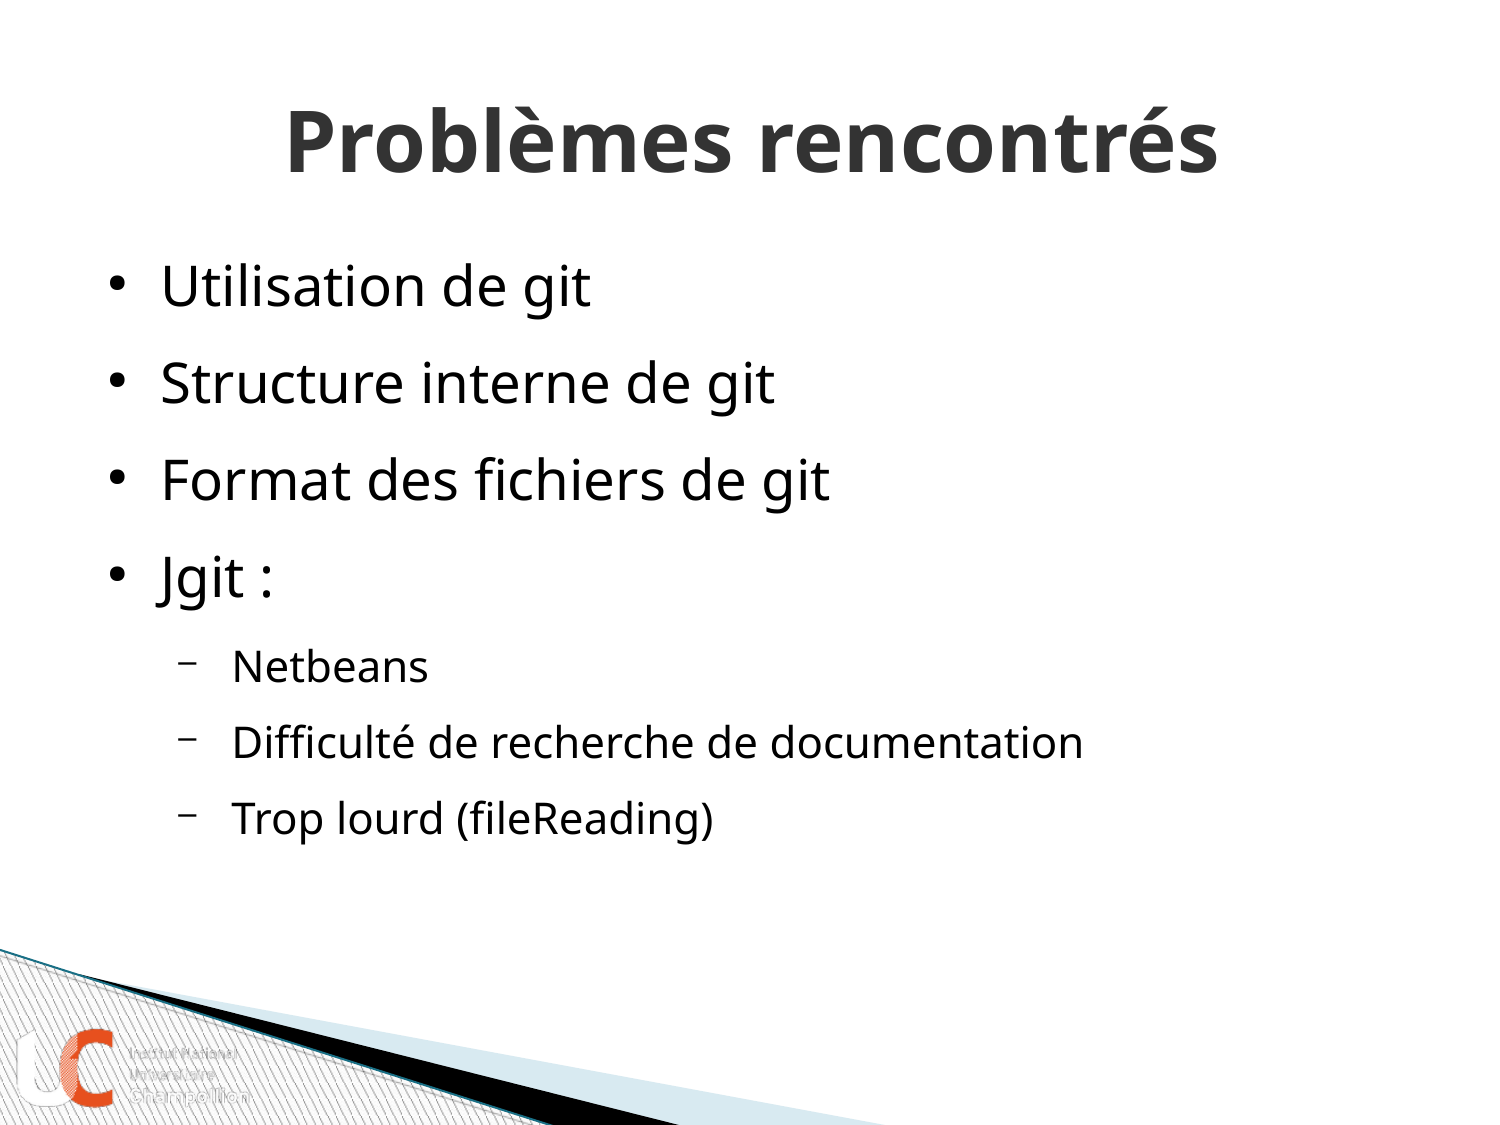

Problèmes rencontrés
# Utilisation de git
Structure interne de git
Format des fichiers de git
Jgit :
Netbeans
Difficulté de recherche de documentation
Trop lourd (fileReading)